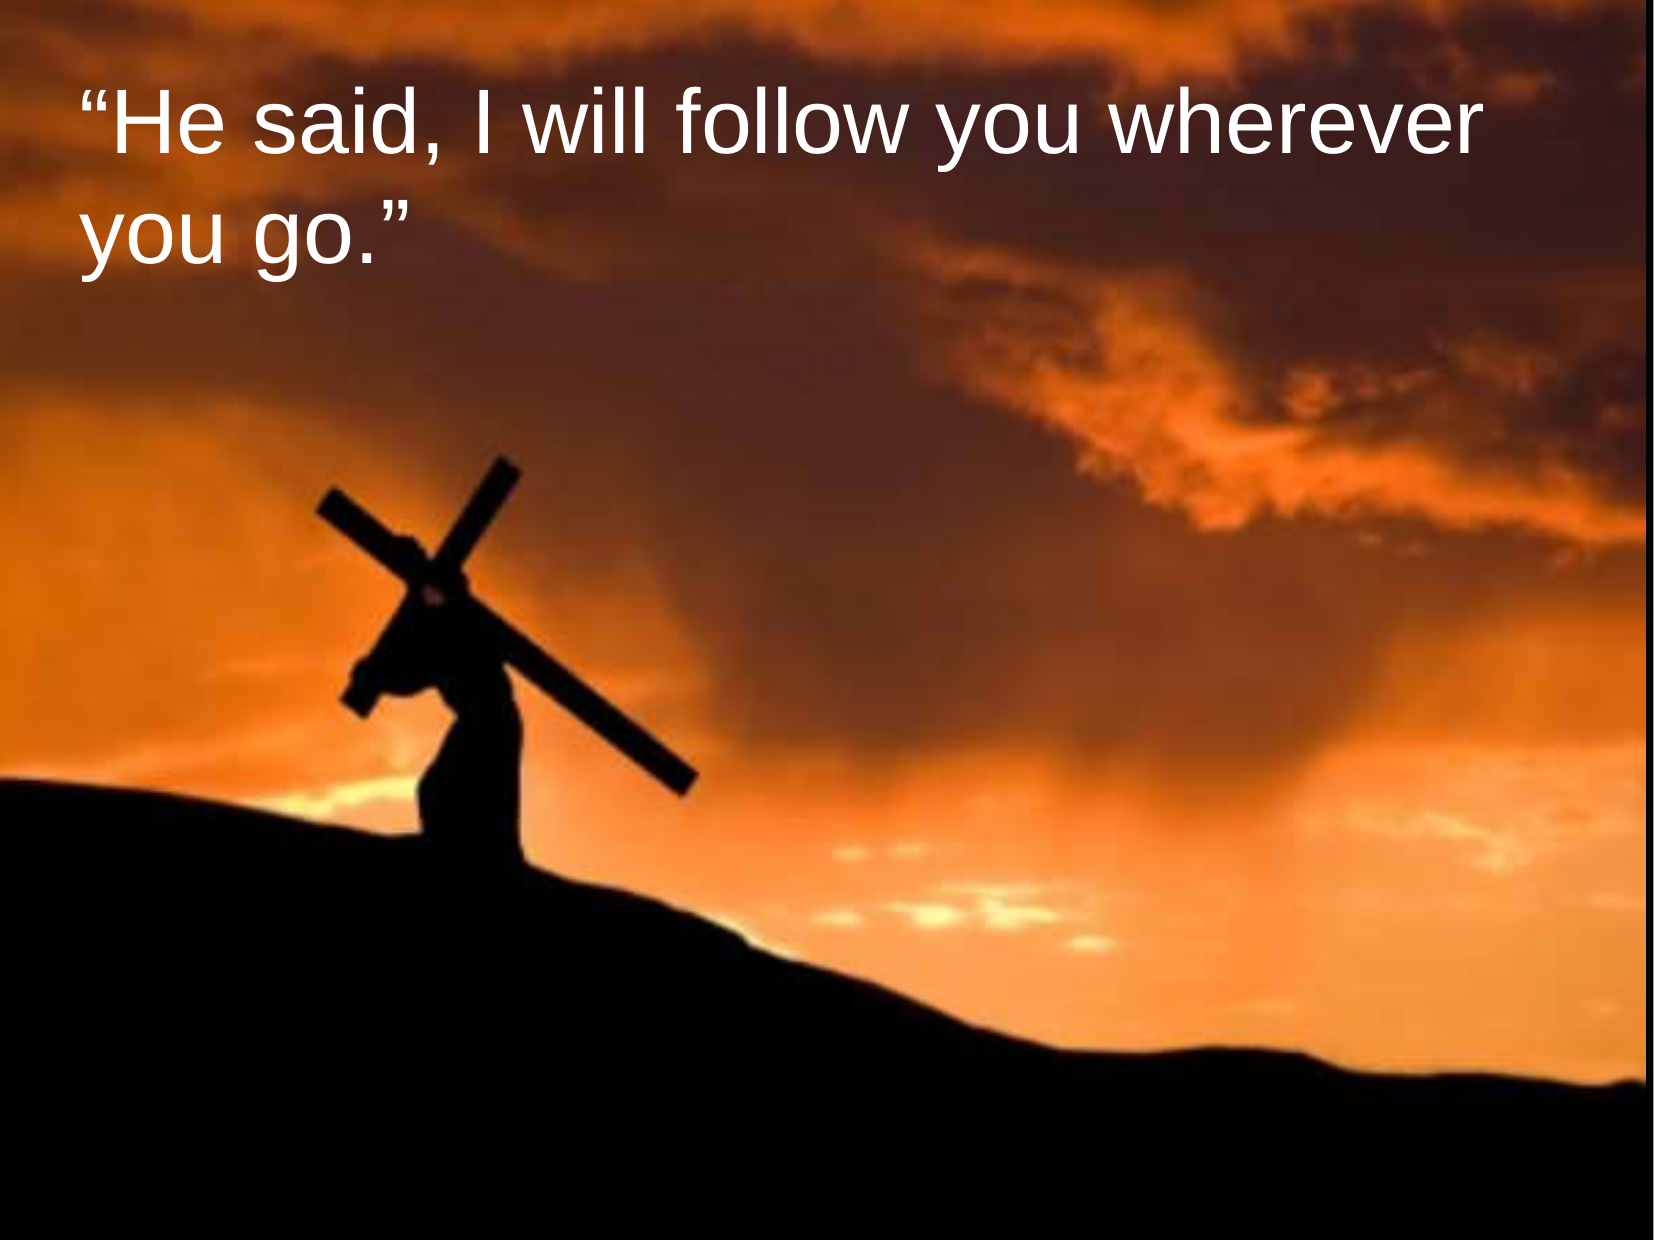

“He said, I will follow you wherever you go.”